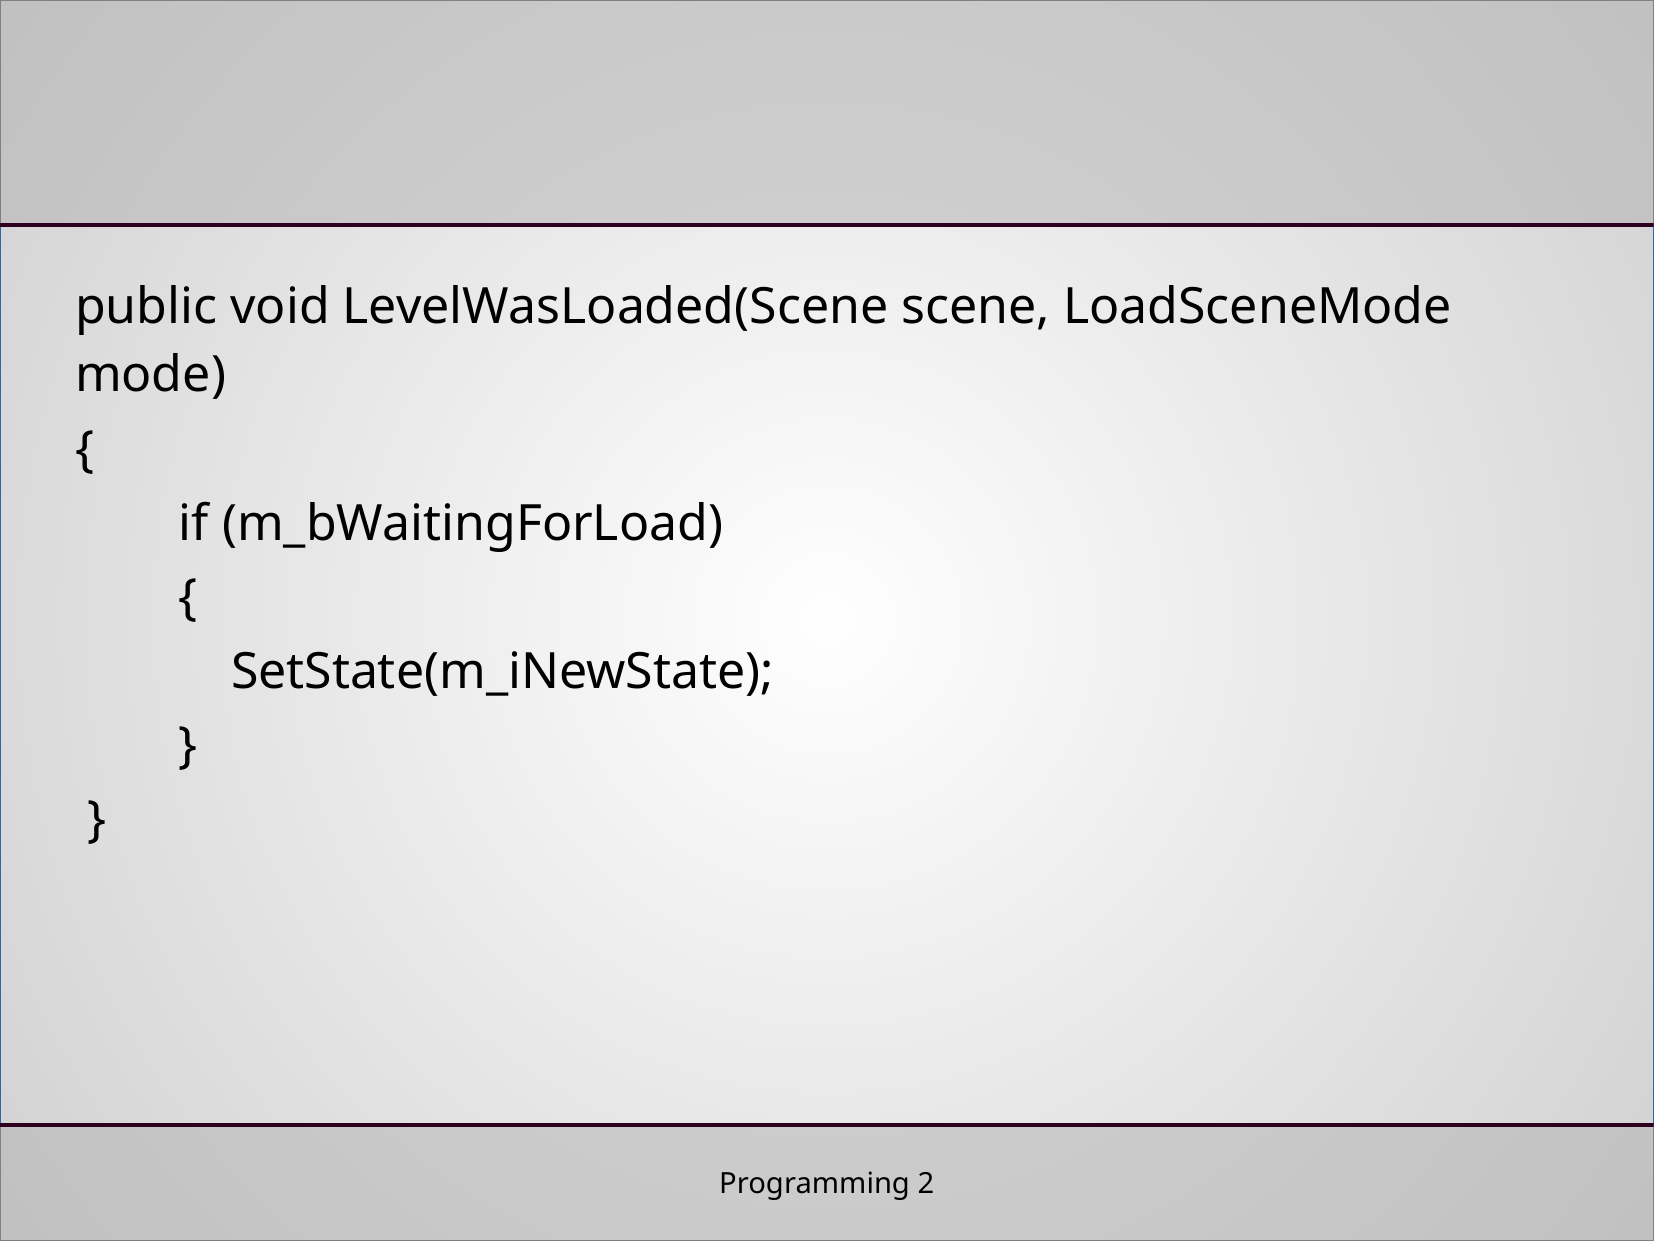

#
public void LevelWasLoaded(Scene scene, LoadSceneMode mode)
{
 if (m_bWaitingForLoad)
 {
 SetState(m_iNewState);
 }
 }